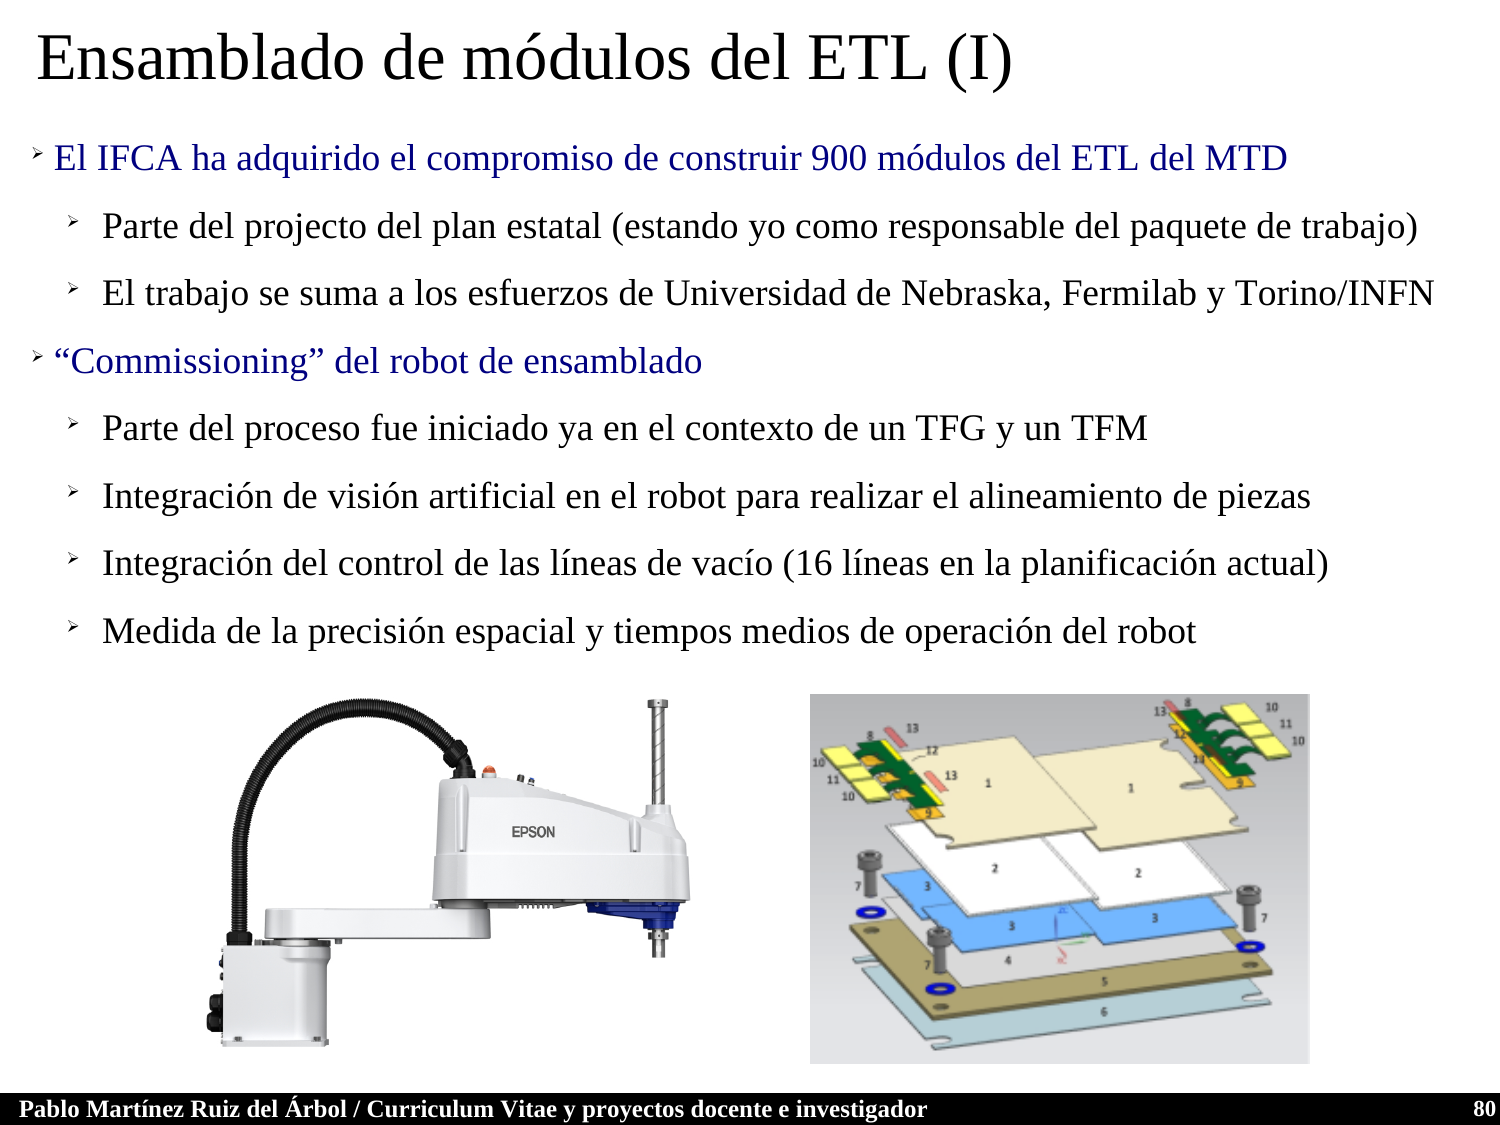

Ensamblado de módulos del ETL (I)
 El IFCA ha adquirido el compromiso de construir 900 módulos del ETL del MTD
Parte del projecto del plan estatal (estando yo como responsable del paquete de trabajo)
El trabajo se suma a los esfuerzos de Universidad de Nebraska, Fermilab y Torino/INFN
 “Commissioning” del robot de ensamblado
Parte del proceso fue iniciado ya en el contexto de un TFG y un TFM
Integración de visión artificial en el robot para realizar el alineamiento de piezas
Integración del control de las líneas de vacío (16 líneas en la planificación actual)
Medida de la precisión espacial y tiempos medios de operación del robot
80